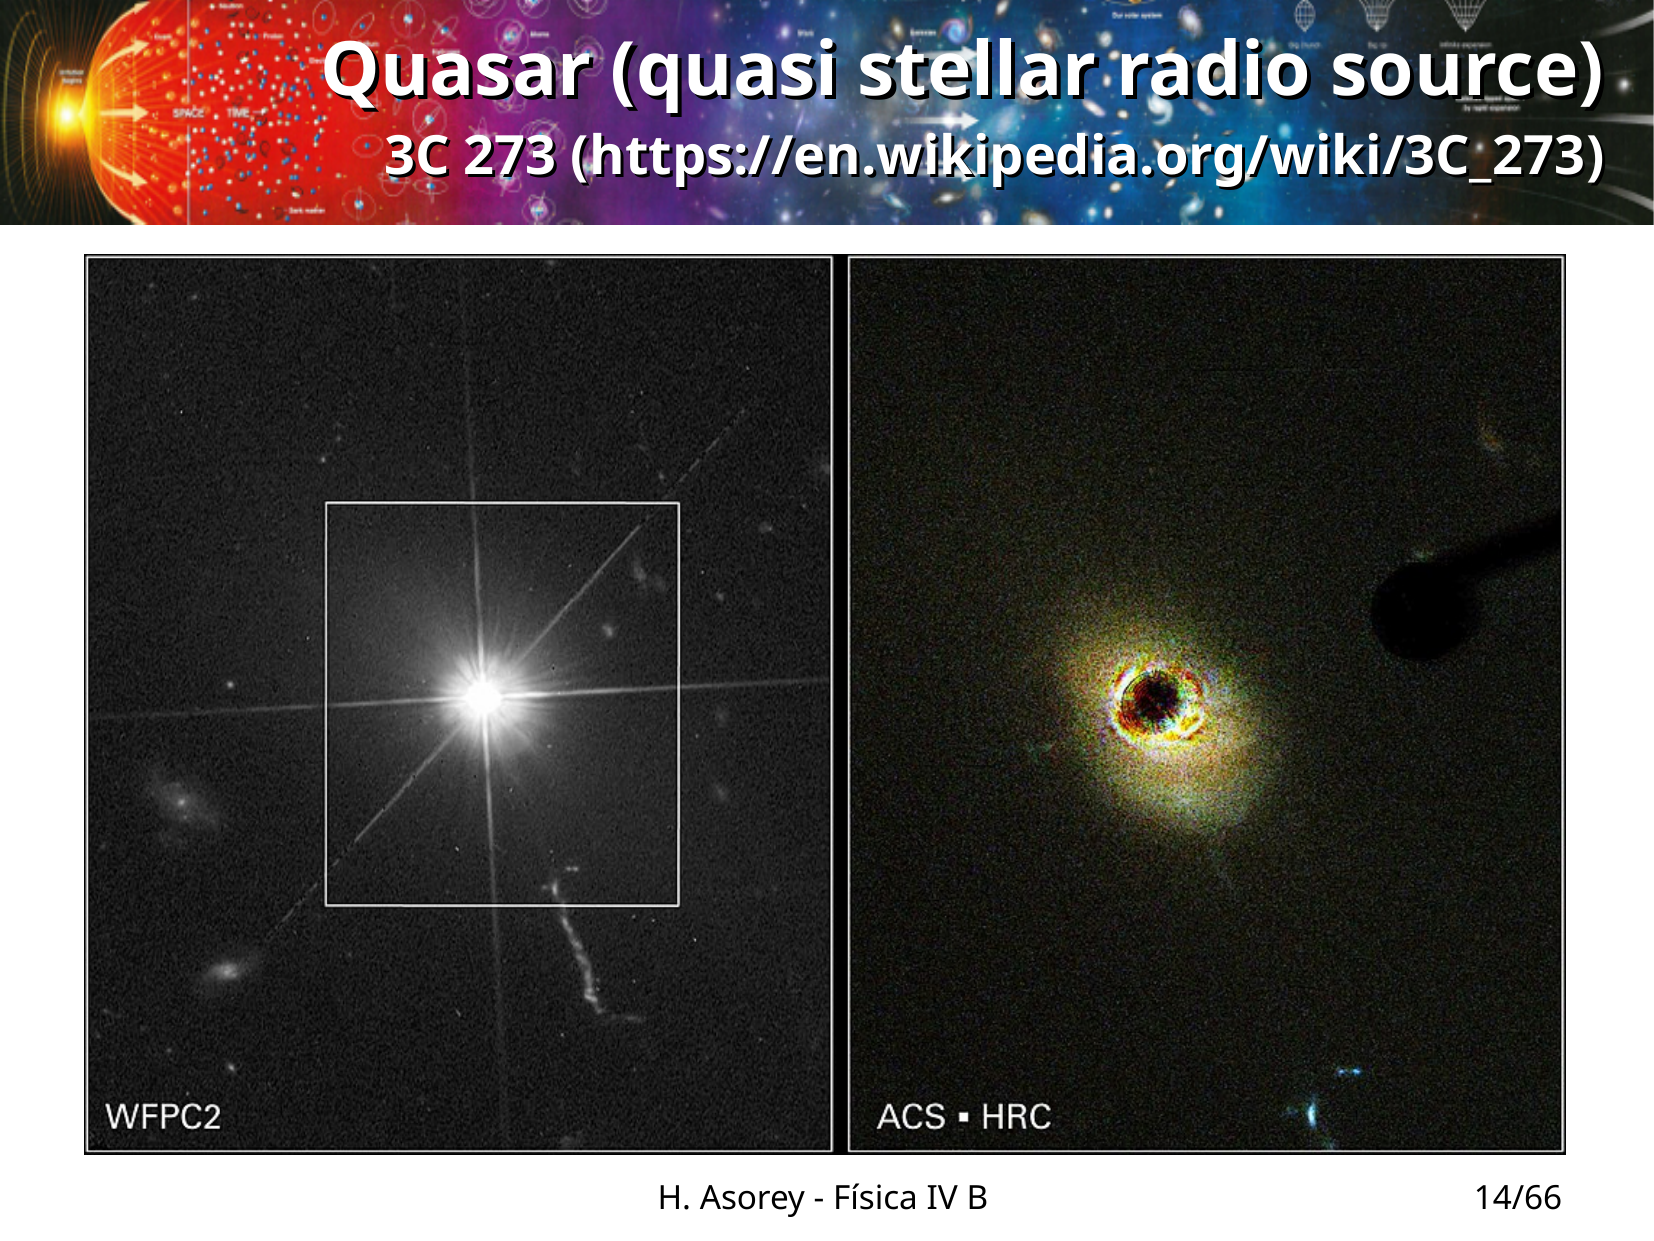

# Quasar (quasi stellar radio source) 3C 273 (https://en.wikipedia.org/wiki/3C_273)
H. Asorey - Física IV B
14